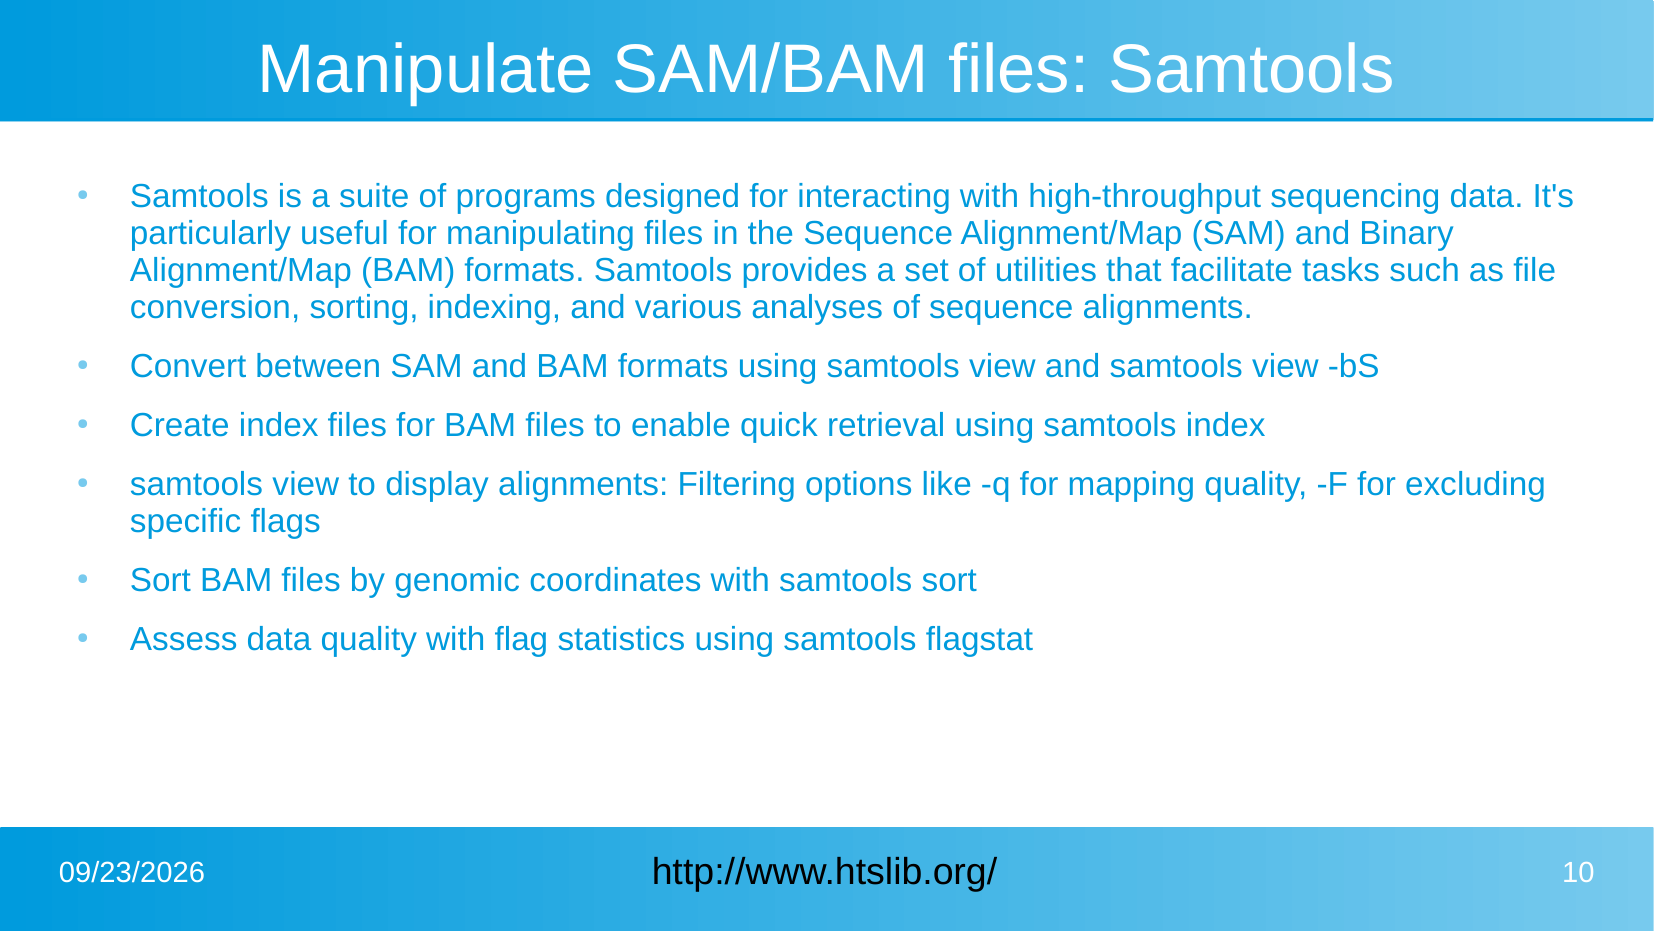

# Manipulate SAM/BAM files: Samtools
Samtools is a suite of programs designed for interacting with high-throughput sequencing data. It's particularly useful for manipulating files in the Sequence Alignment/Map (SAM) and Binary Alignment/Map (BAM) formats. Samtools provides a set of utilities that facilitate tasks such as file conversion, sorting, indexing, and various analyses of sequence alignments.
Convert between SAM and BAM formats using samtools view and samtools view -bS
Create index files for BAM files to enable quick retrieval using samtools index
samtools view to display alignments: Filtering options like -q for mapping quality, -F for excluding specific flags
Sort BAM files by genomic coordinates with samtools sort
Assess data quality with flag statistics using samtools flagstat
http://www.htslib.org/
10